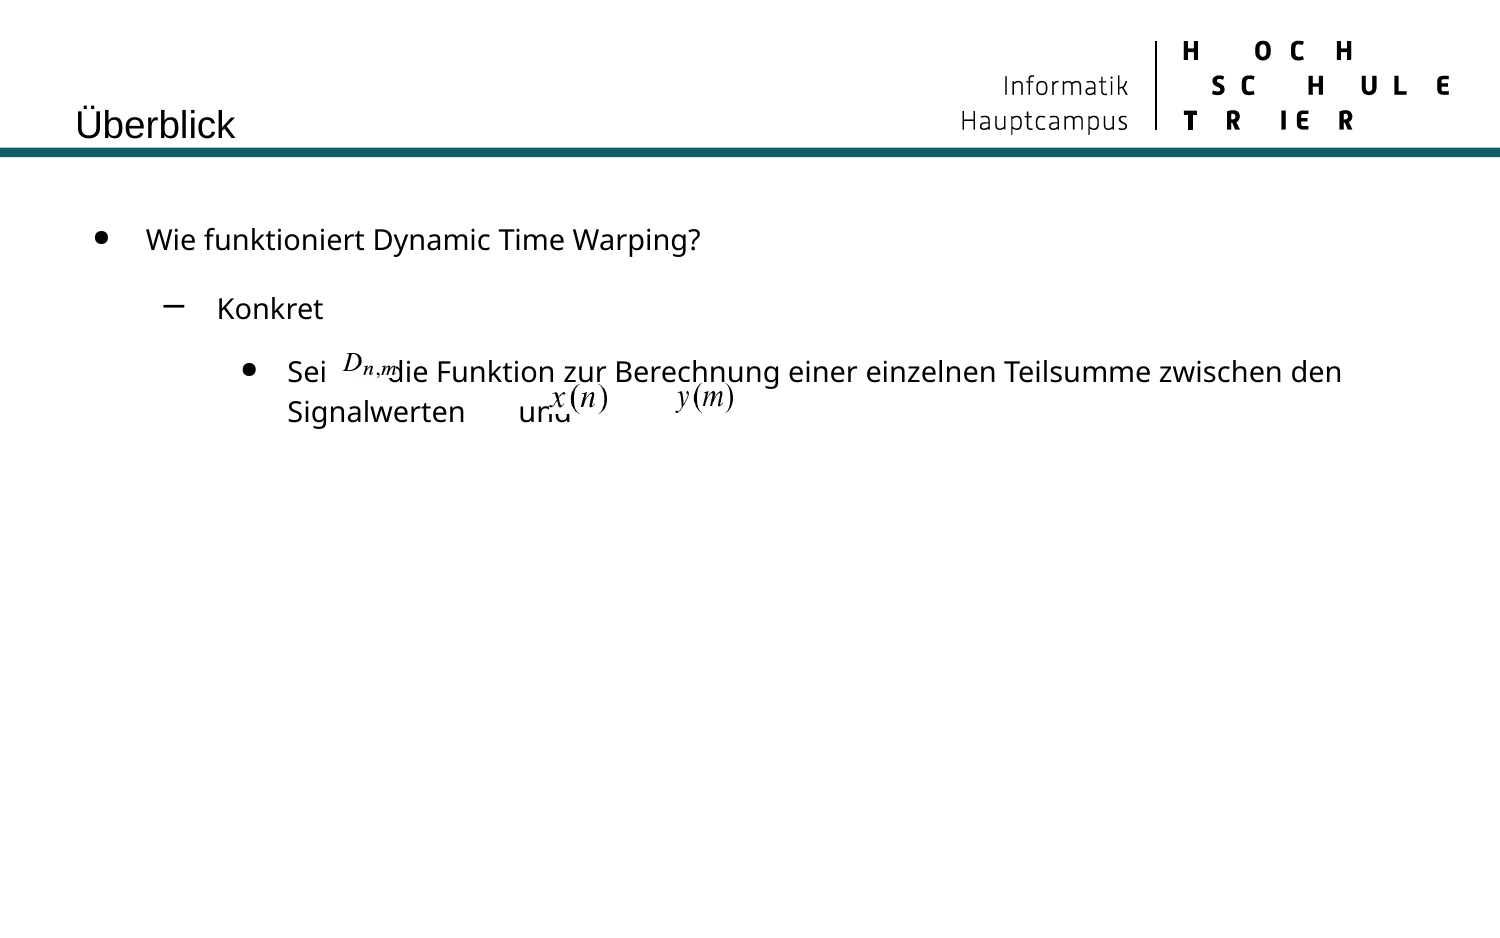

# Überblick
Wie funktioniert Dynamic Time Warping?
Konkret
Sei die Funktion zur Berechnung einer einzelnen Teilsumme zwischen den Signalwerten und